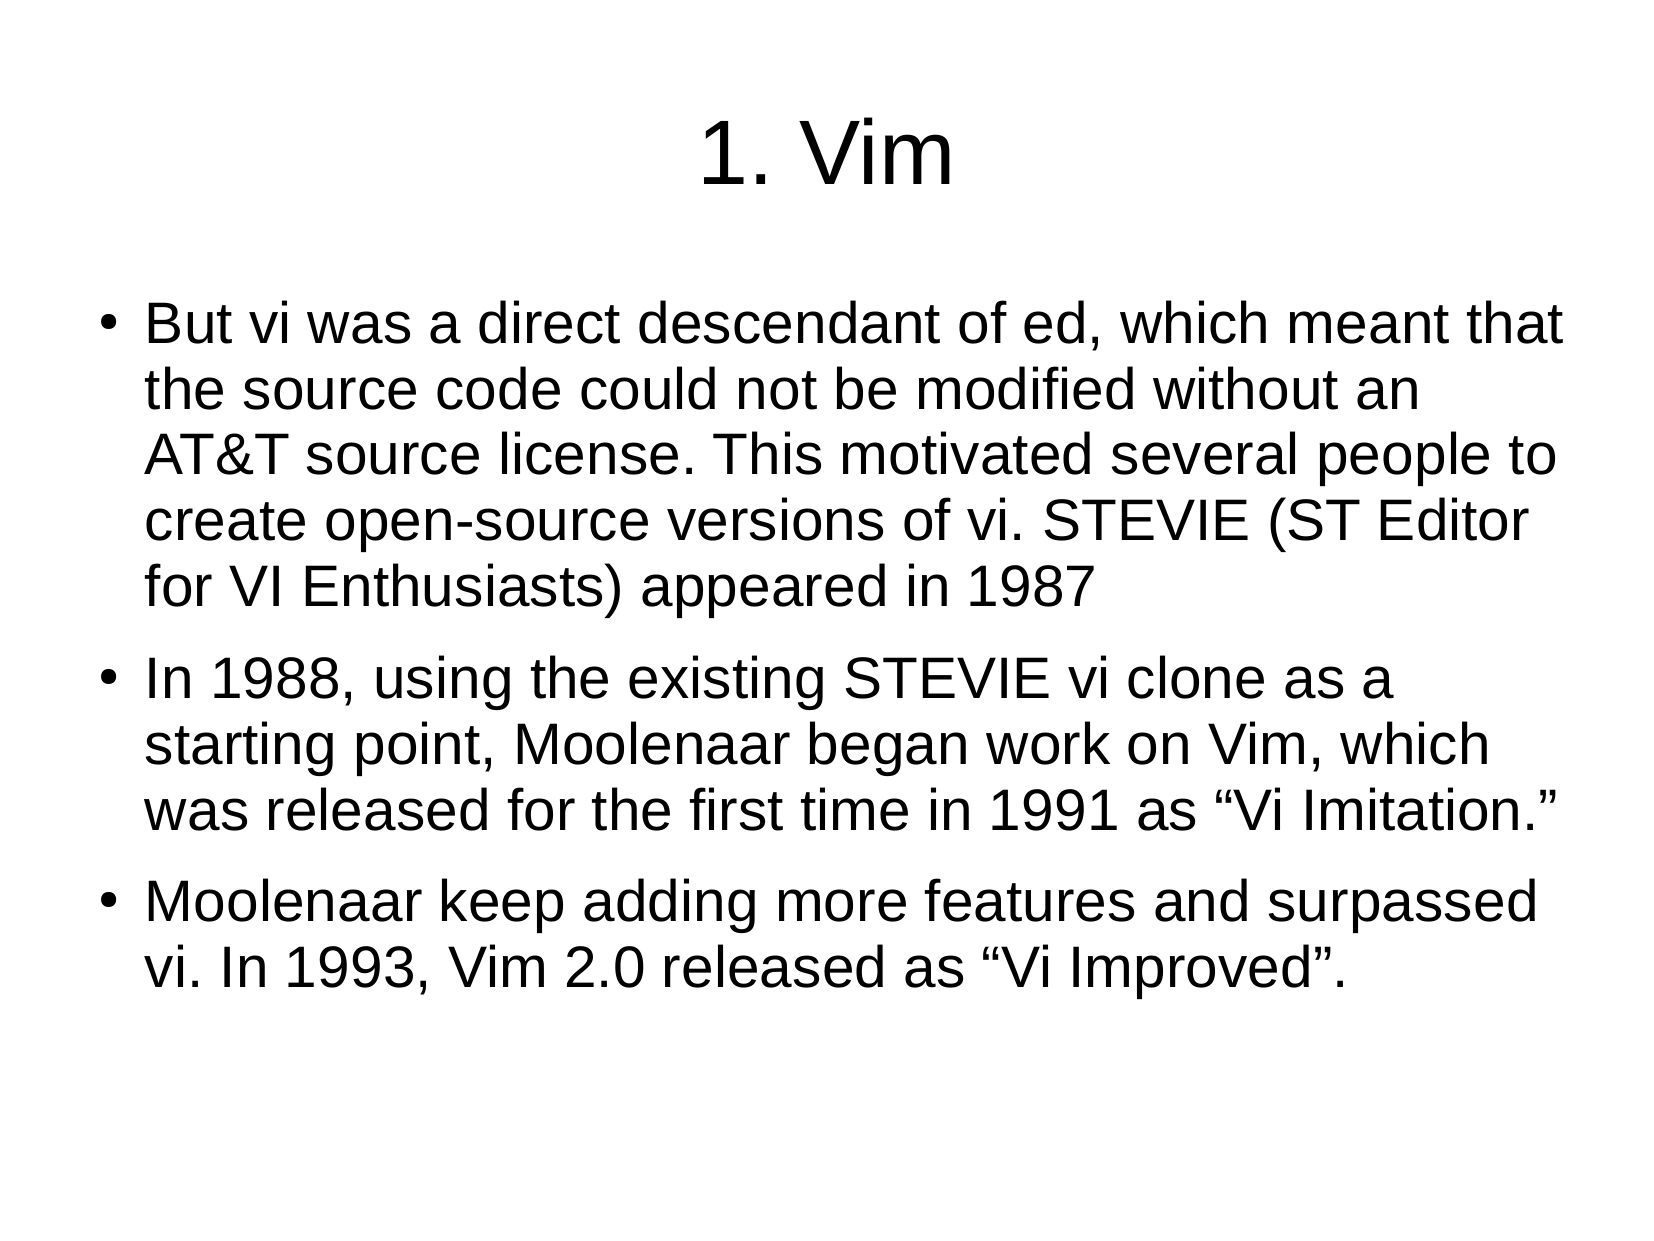

# 1. Vim
But vi was a direct descendant of ed, which meant that the source code could not be modified without an AT&T source license. This motivated several people to create open-source versions of vi. STEVIE (ST Editor for VI Enthusiasts) appeared in 1987
In 1988, using the existing STEVIE vi clone as a starting point, Moolenaar began work on Vim, which was released for the first time in 1991 as “Vi Imitation.”
Moolenaar keep adding more features and surpassed vi. In 1993, Vim 2.0 released as “Vi Improved”.